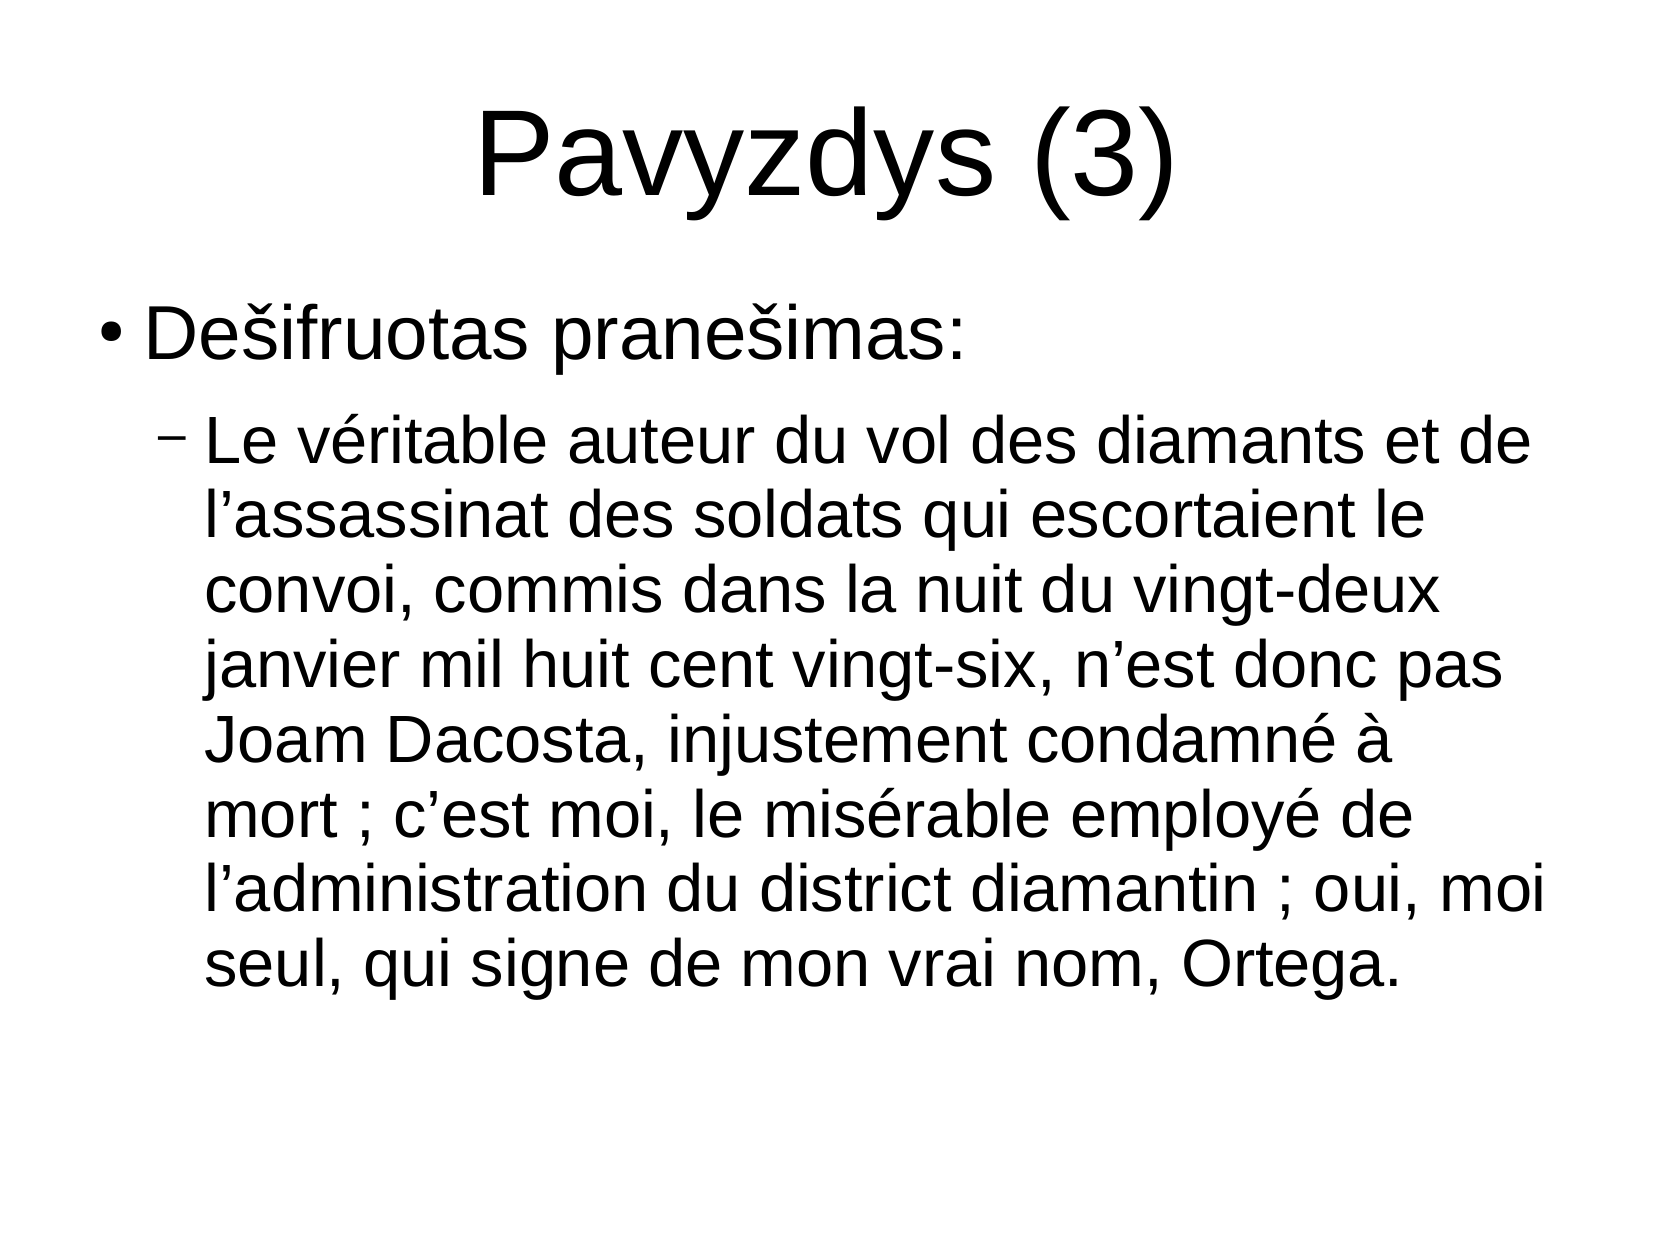

# Pavyzdys (3)
Dešifruotas pranešimas:
Le véritable auteur du vol des diamants et de l’assassinat des soldats qui escortaient le convoi, commis dans la nuit du vingt-deux janvier mil huit cent vingt-six, n’est donc pas Joam Dacosta, injustement condamné à mort ; c’est moi, le misérable employé de l’administration du district diamantin ; oui, moi seul, qui signe de mon vrai nom, Ortega.